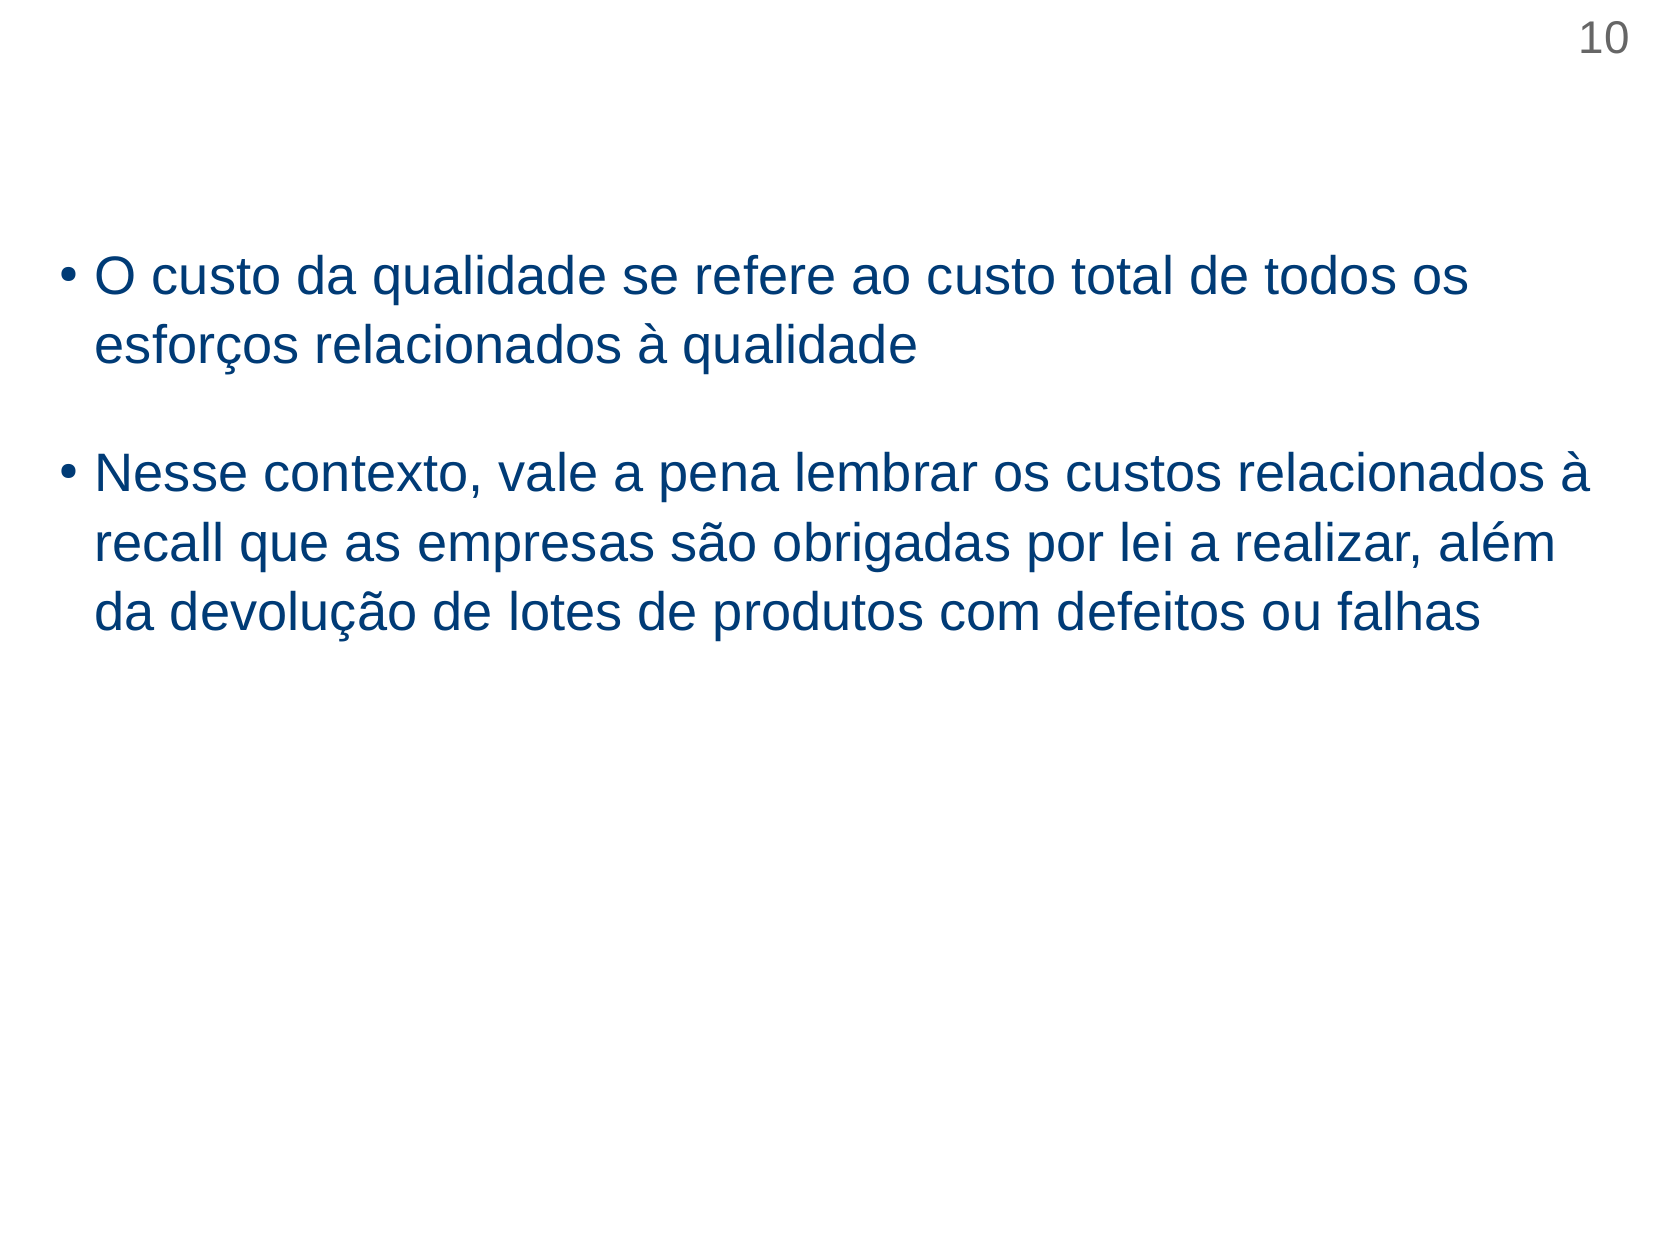

10
#
O custo da qualidade se refere ao custo total de todos os esforços relacionados à qualidade
Nesse contexto, vale a pena lembrar os custos relacionados à recall que as empresas são obrigadas por lei a realizar, além da devolução de lotes de produtos com defeitos ou falhas